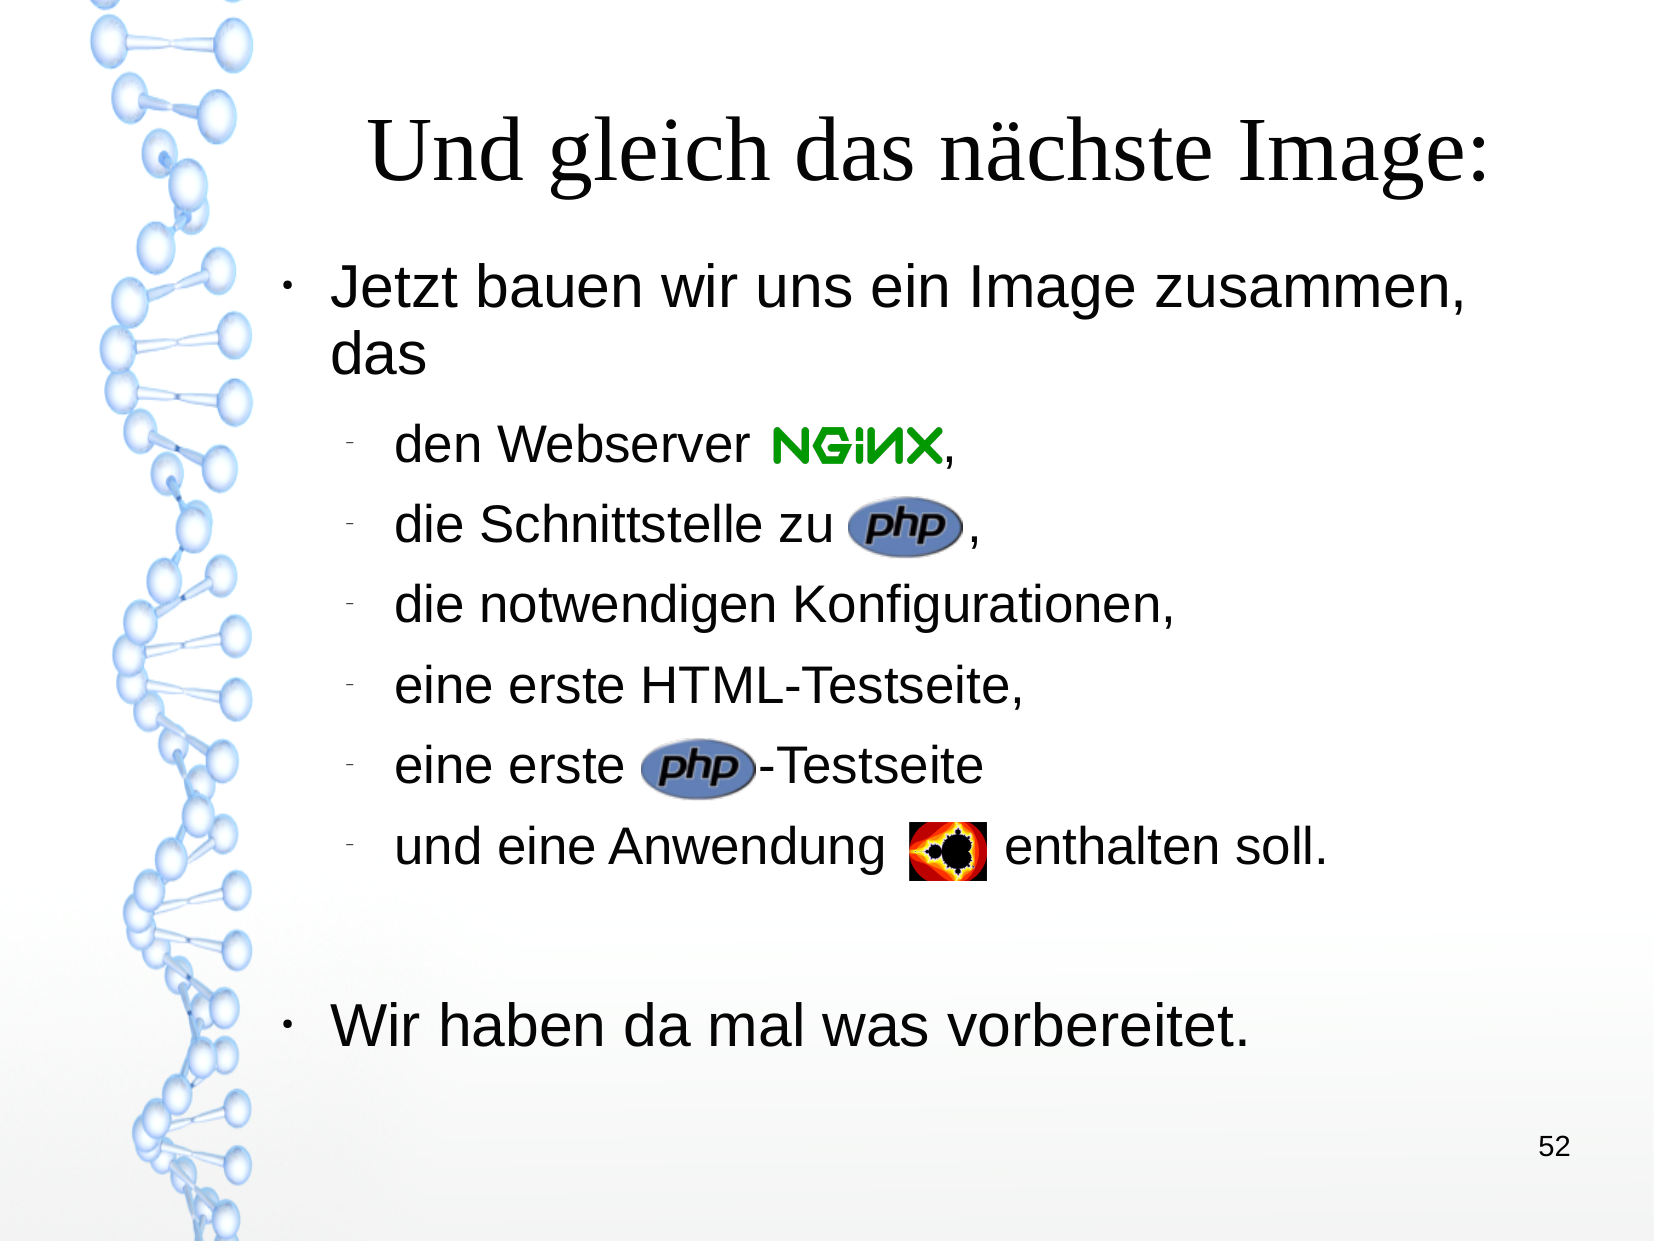

# Und gleich das nächste Image:
Jetzt bauen wir uns ein Image zusammen, das
den Webserver ,
die Schnittstelle zu ,
die notwendigen Konfigurationen,
eine erste HTML-Testseite,
eine erste -Testseite
und eine Anwendung enthalten soll.
Wir haben da mal was vorbereitet.
52